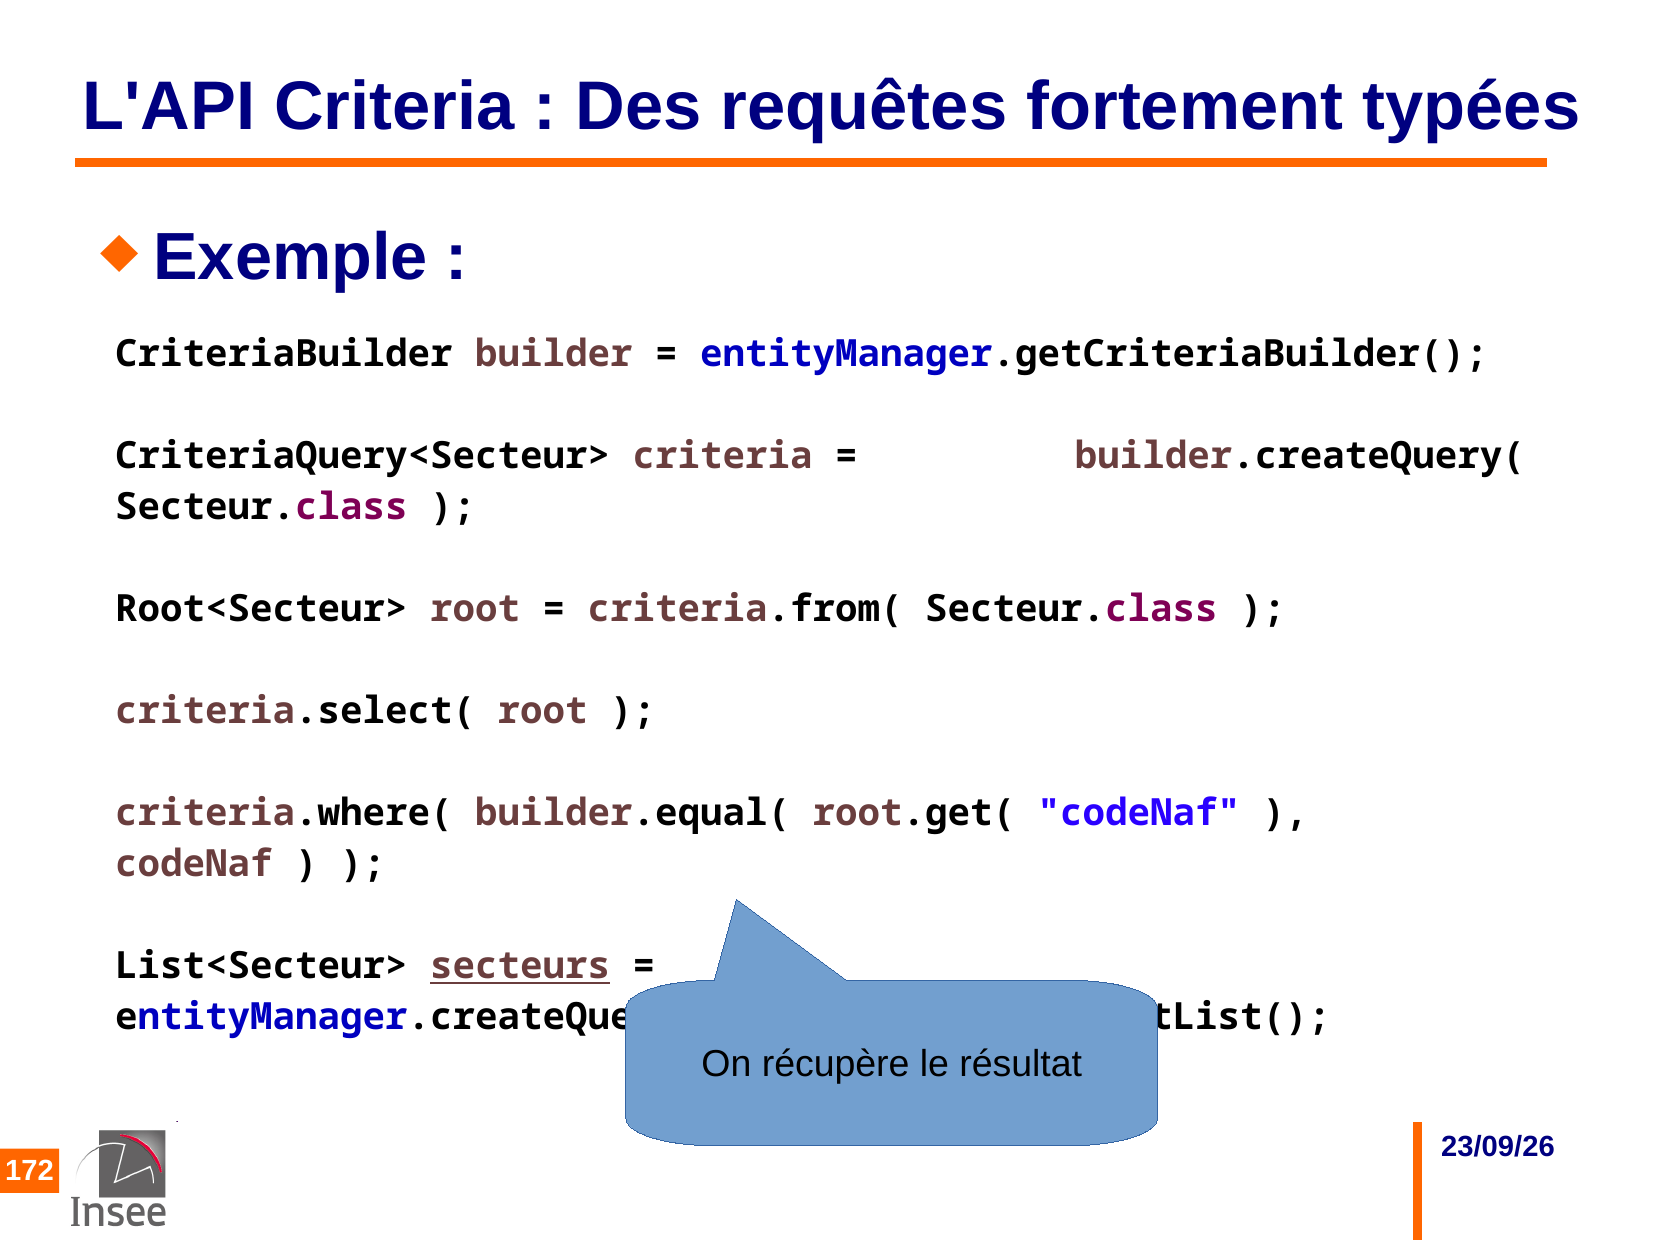

# L'API Criteria : Des requêtes fortement typées
Exemple :
CriteriaBuilder builder = entityManager.getCriteriaBuilder();
CriteriaQuery<Secteur> criteria = 			builder.createQuery( Secteur.class );
Root<Secteur> root = criteria.from( Secteur.class );
criteria.select( root );
criteria.where( builder.equal( root.get( "codeNaf" ), codeNaf ) );
List<Secteur> secteurs = entityManager.createQuery( criteria ).getResultList();
On récupère le résultat
172